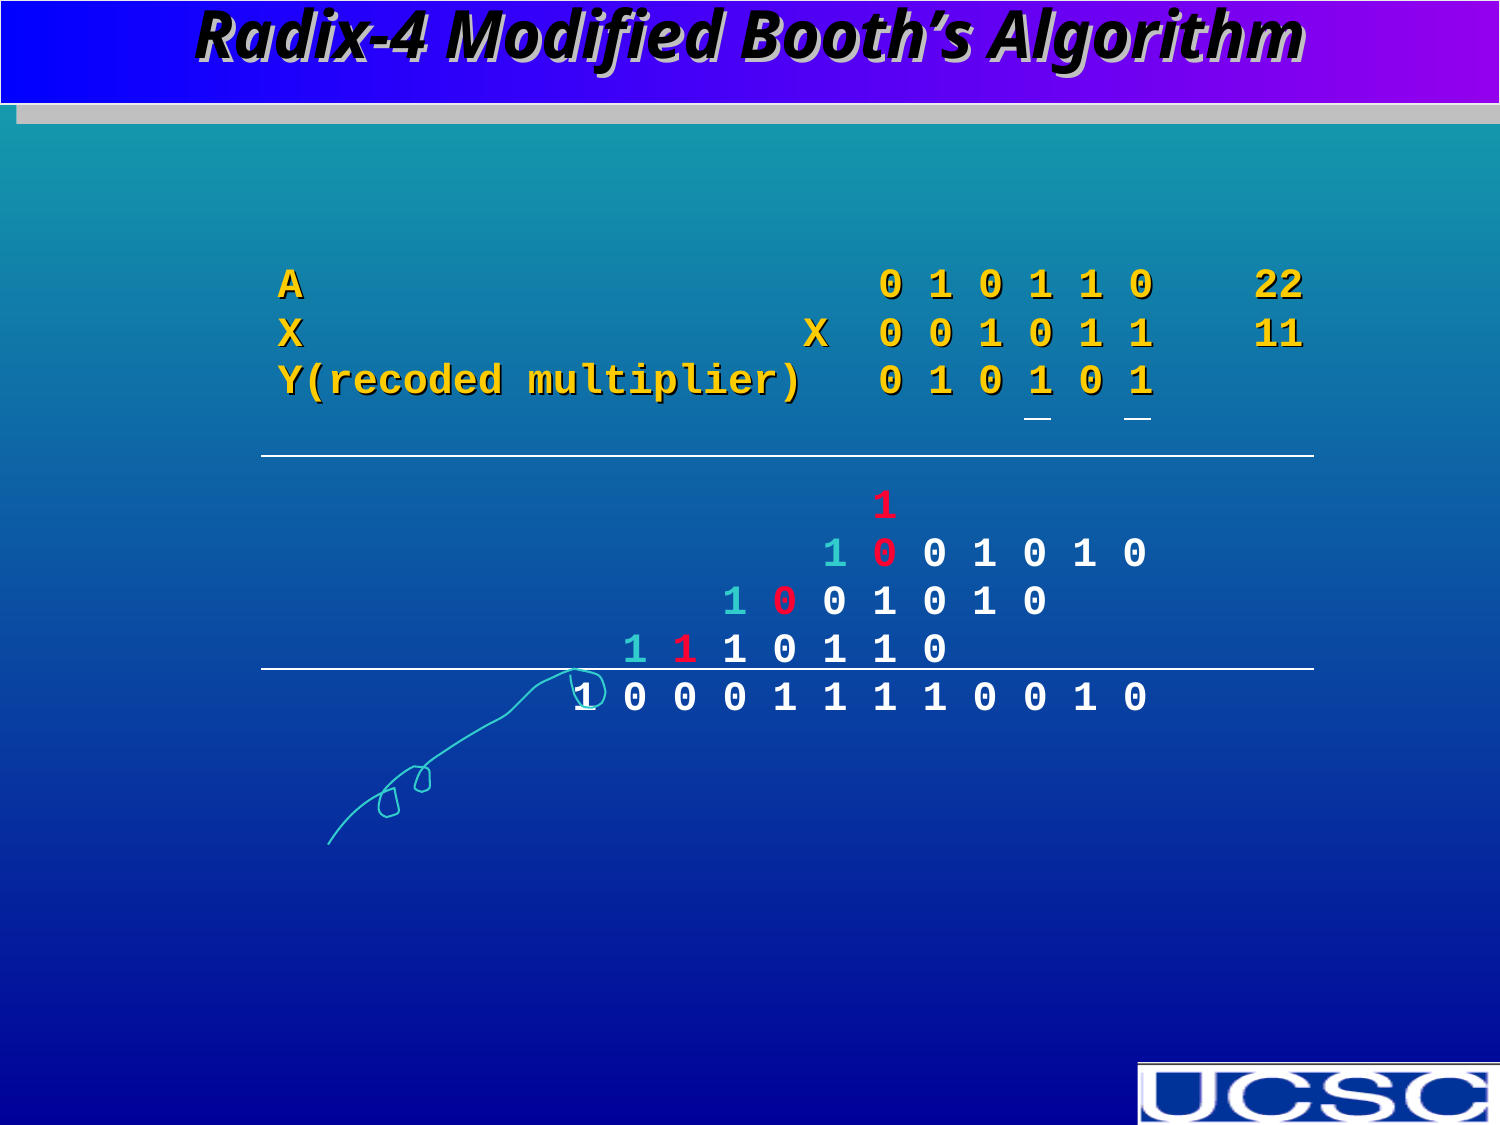

Radix-4 Modified Booth’s Algorithm
A 0 1 0 1 1 0 22
X X 0 0 1 0 1 1 11
Y(recoded multiplier) 0 1 0 1 0 1
#
 1
 1 0 0 1 0 1 0
 1 0 0 1 0 1 0
 1 1 1 0 1 1 0
 1 0 0 0 1 1 1 1 0 0 1 0